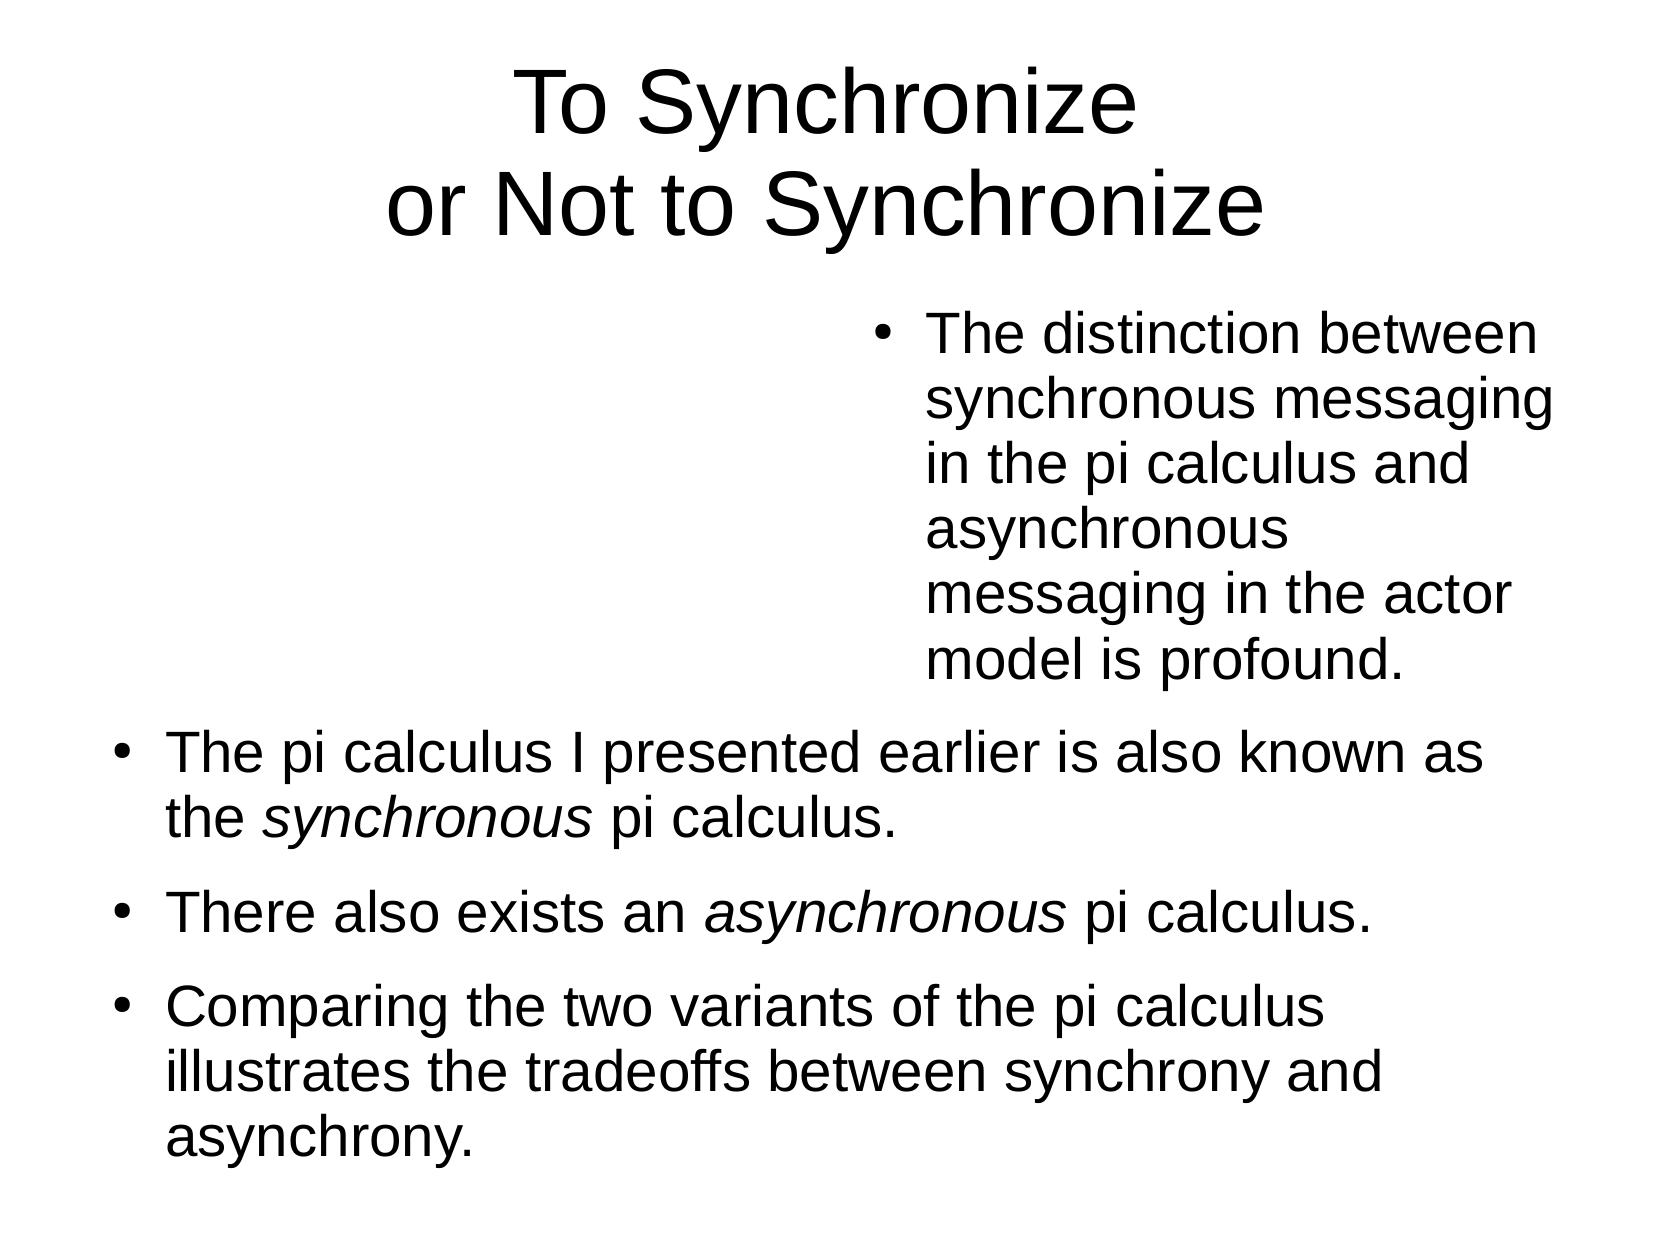

# To Synchronize or Not to Synchronize
The distinction between synchronous messaging in the pi calculus and asynchronous messaging in the actor model is profound.
The pi calculus I presented earlier is also known as the synchronous pi calculus.
There also exists an asynchronous pi calculus.
Comparing the two variants of the pi calculus illustrates the tradeoffs between synchrony and asynchrony.